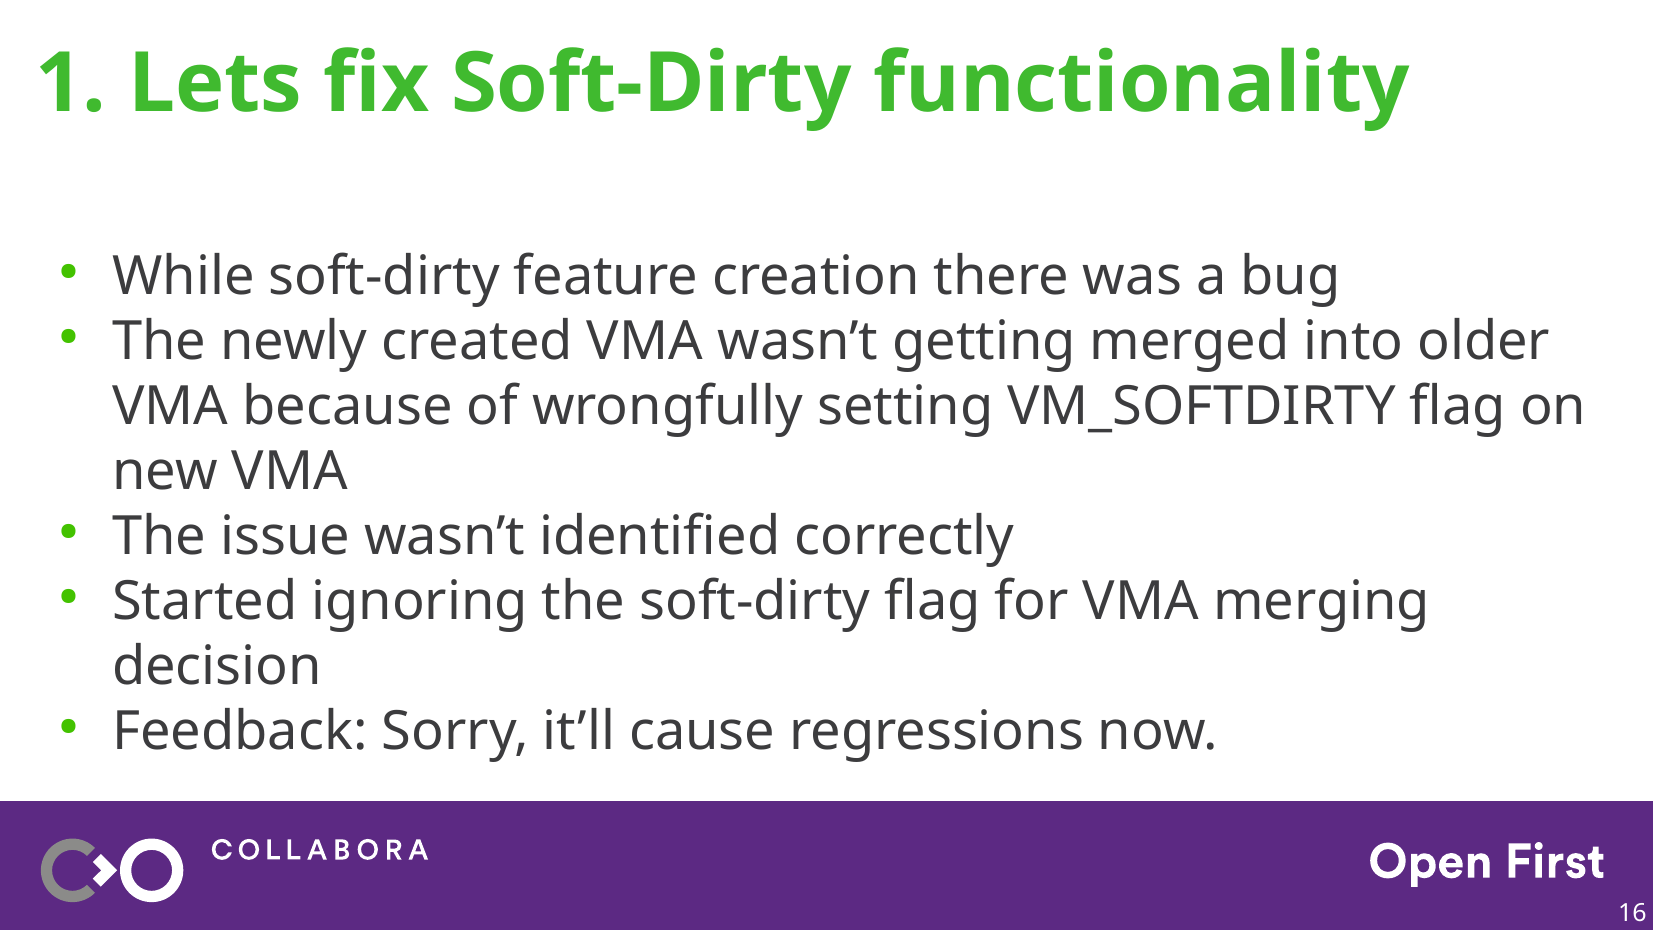

# 1. Lets fix Soft-Dirty functionality
While soft-dirty feature creation there was a bug
The newly created VMA wasn’t getting merged into older VMA because of wrongfully setting VM_SOFTDIRTY flag on new VMA
The issue wasn’t identified correctly
Started ignoring the soft-dirty flag for VMA merging decision
Feedback: Sorry, it’ll cause regressions now.